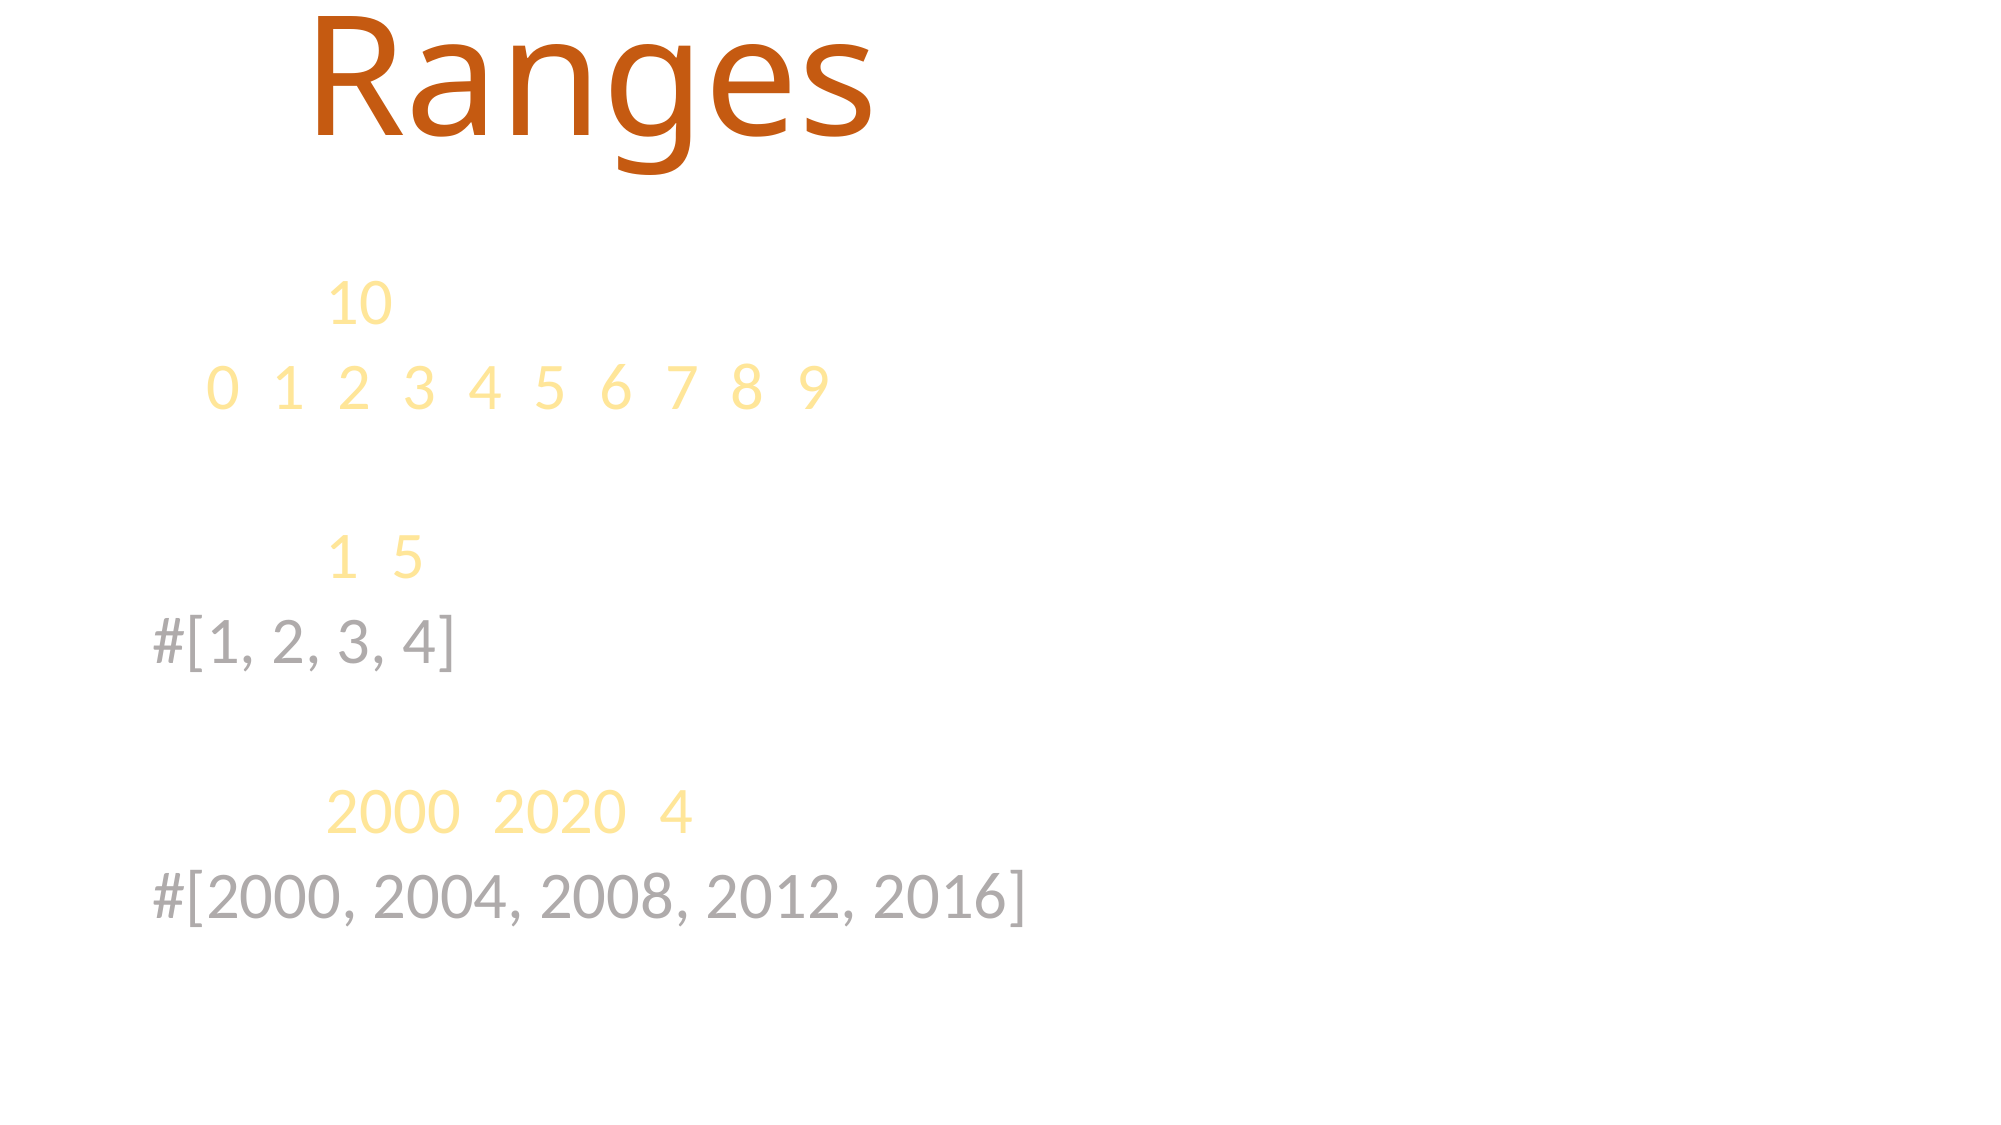

# Ranges
range(10)
#[0, 1, 2, 3, 4, 5, 6, 7, 8, 9]
range(1, 5)
#[1, 2, 3, 4]
range(2000, 2020, 4)
#[2000, 2004, 2008, 2012, 2016]